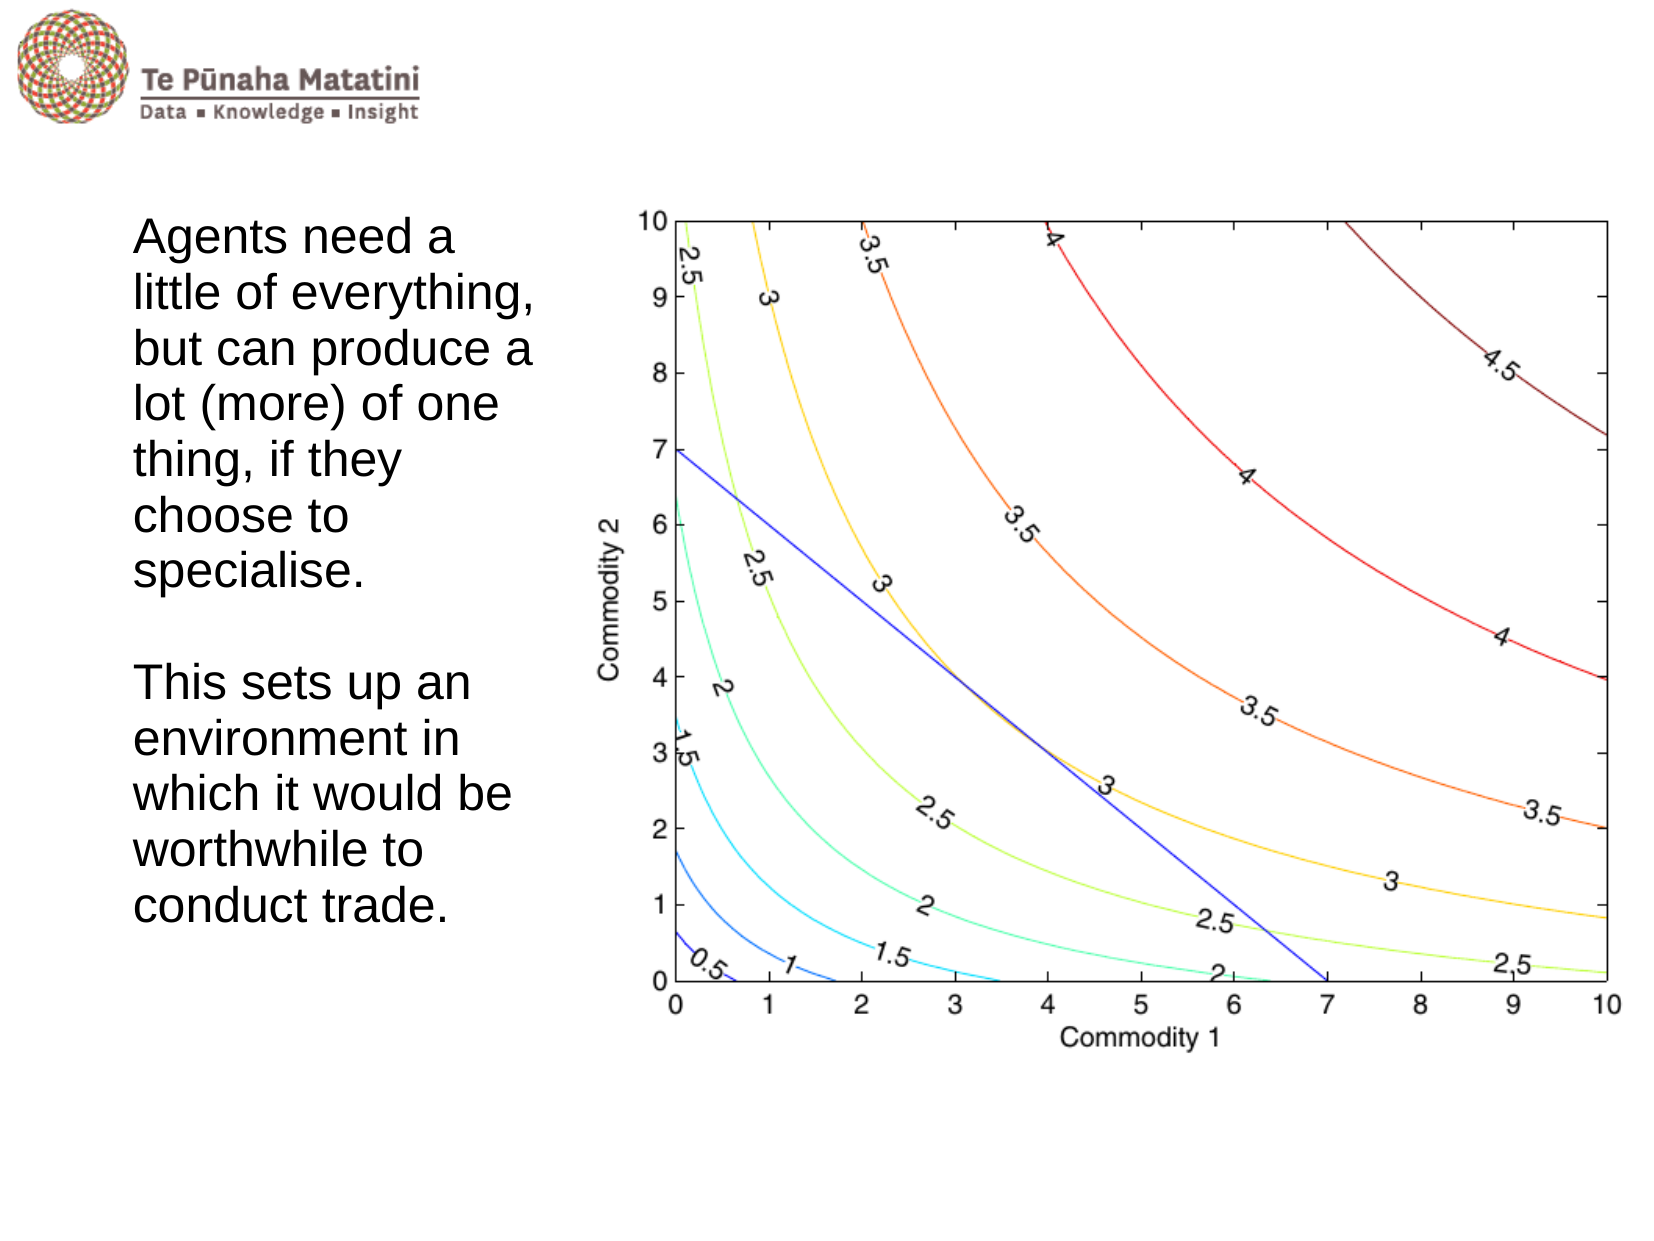

Agents need a little of everything, but can produce a lot (more) of one thing, if they choose to specialise.
This sets up an environment in which it would be worthwhile to conduct trade.